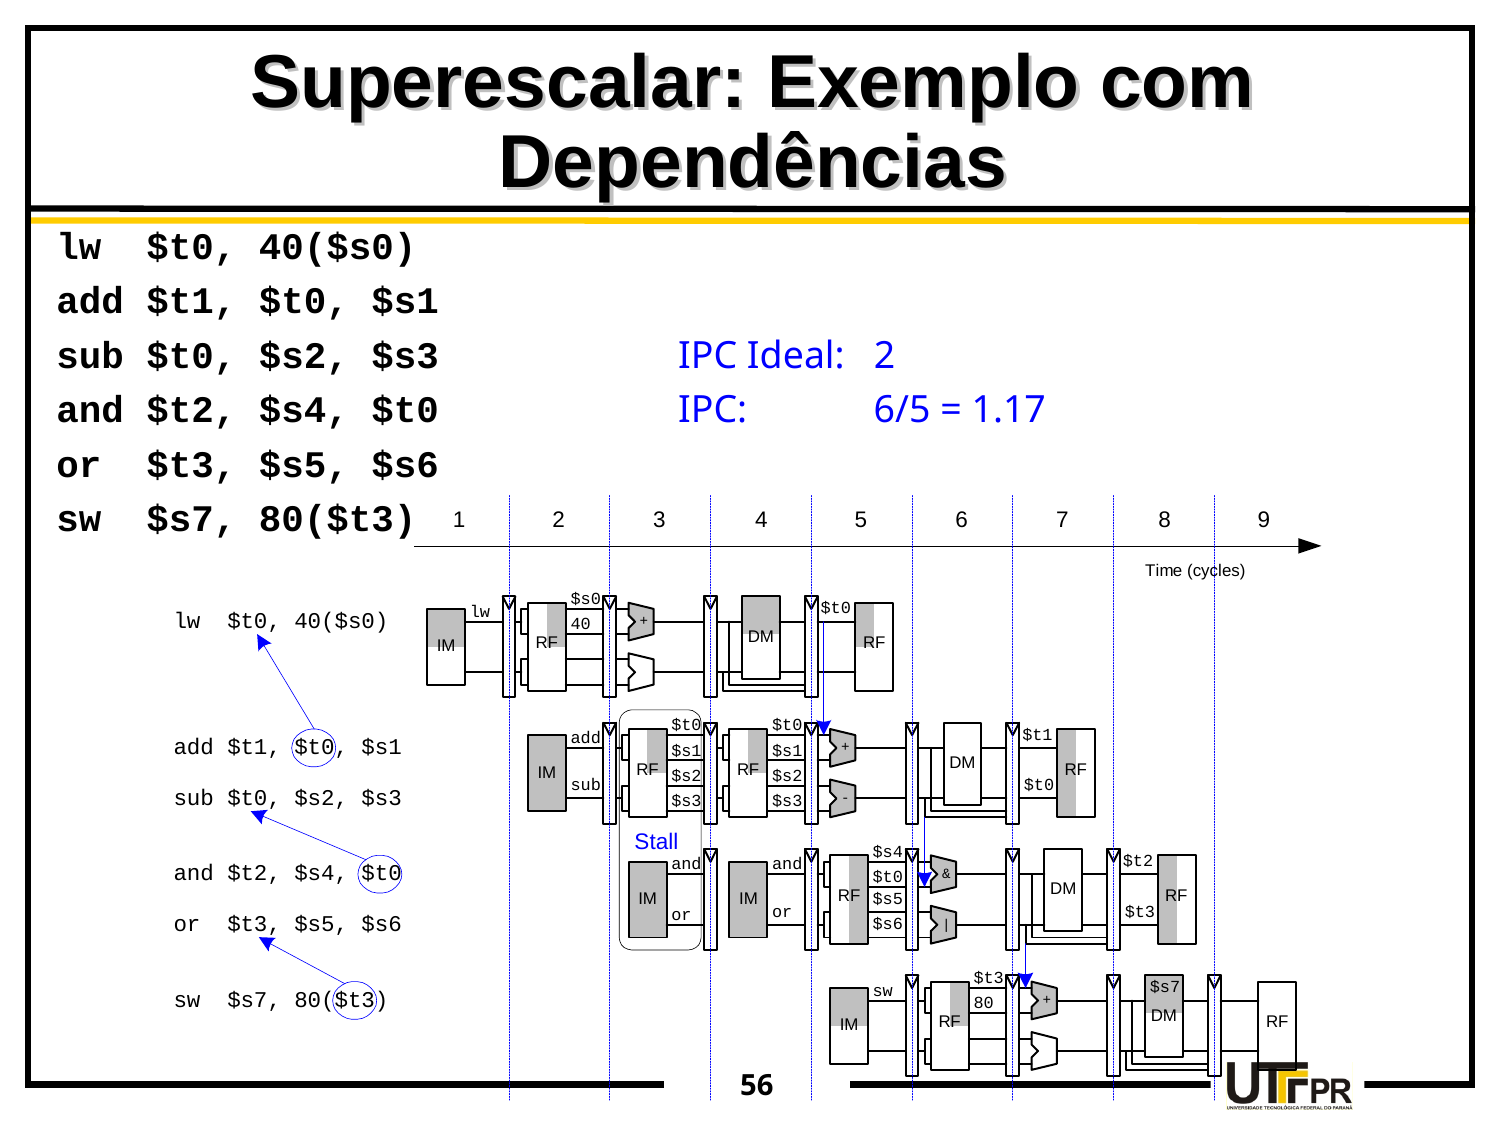

# Superescalar: Exemplo com Dependências
lw $t0, 40($s0)
add $t1, $t0, $s1
sub $t0, $s2, $s3		 IPC Ideal: 2
and $t2, $s4, $t0		 IPC:	 6/5 = 1.17
or $t3, $s5, $s6
sw $s7, 80($t3)